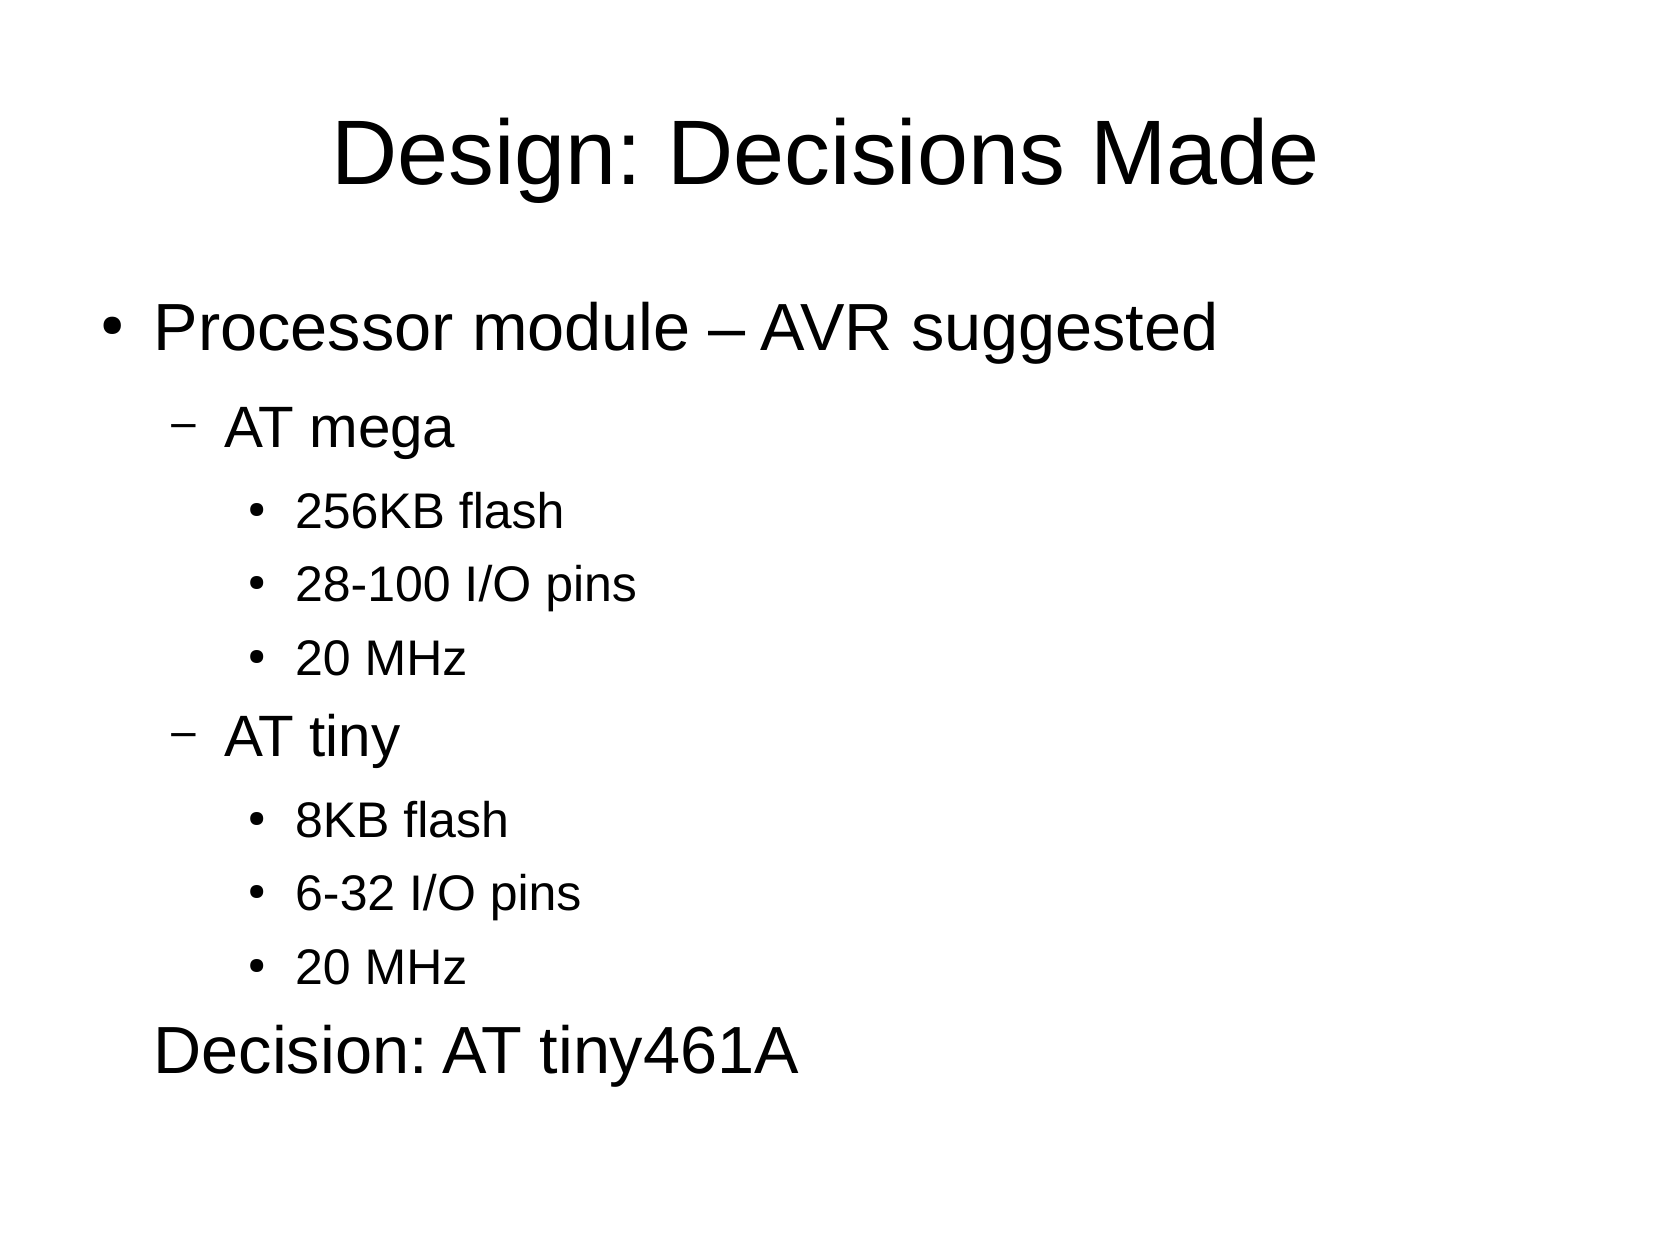

# Design: Decisions Made
Processor module – AVR suggested
AT mega
256KB flash
28-100 I/O pins
20 MHz
AT tiny
8KB flash
6-32 I/O pins
20 MHz
Decision: AT tiny461A